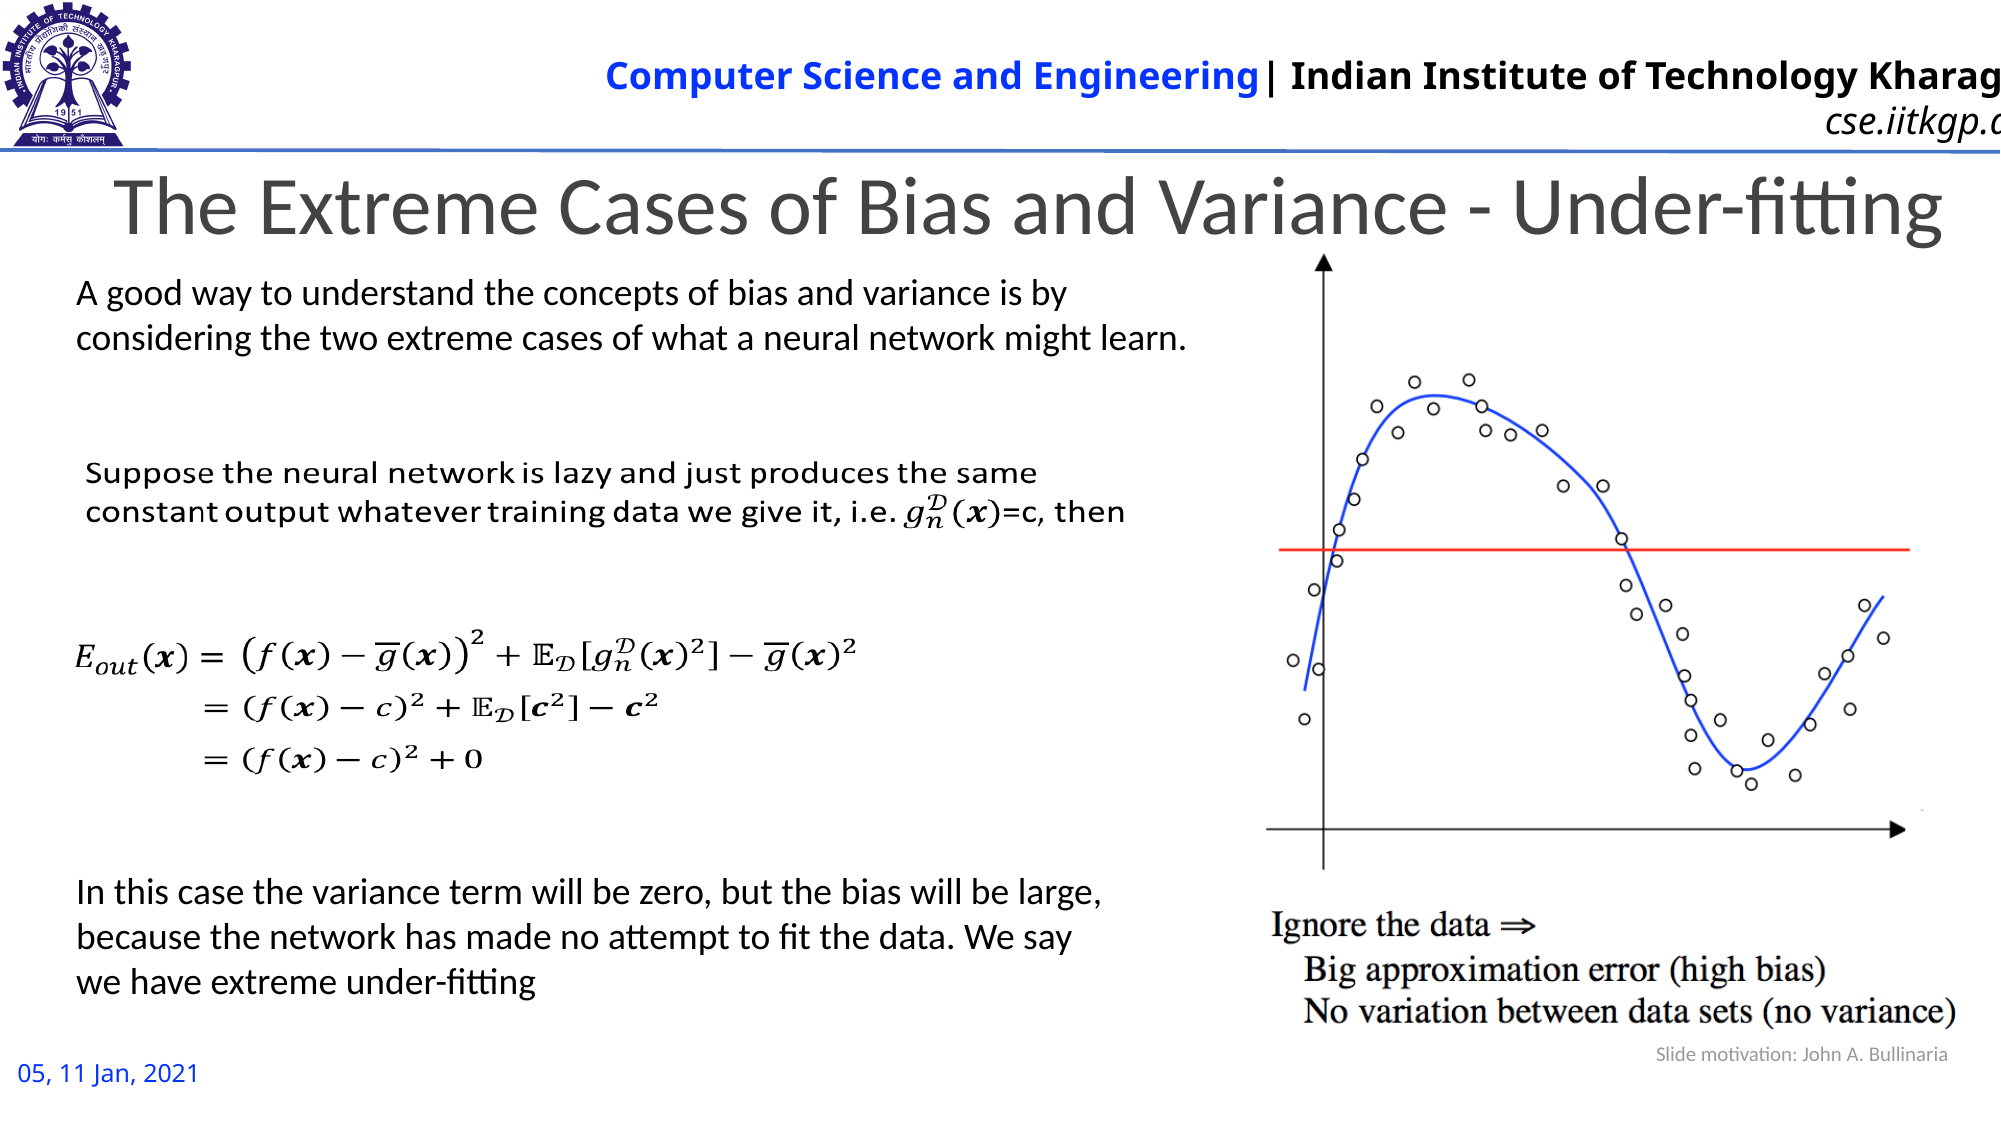

The Extreme Cases of Bias and Variance - Under-fitting
A good way to understand the concepts of bias and variance is by considering the two extreme cases of what a neural network might learn.
In this case the variance term will be zero, but the bias will be large, because the network has made no attempt to fit the data. We say we have extreme under-fitting
Slide motivation: John A. Bullinaria
05, 11 Jan, 2021